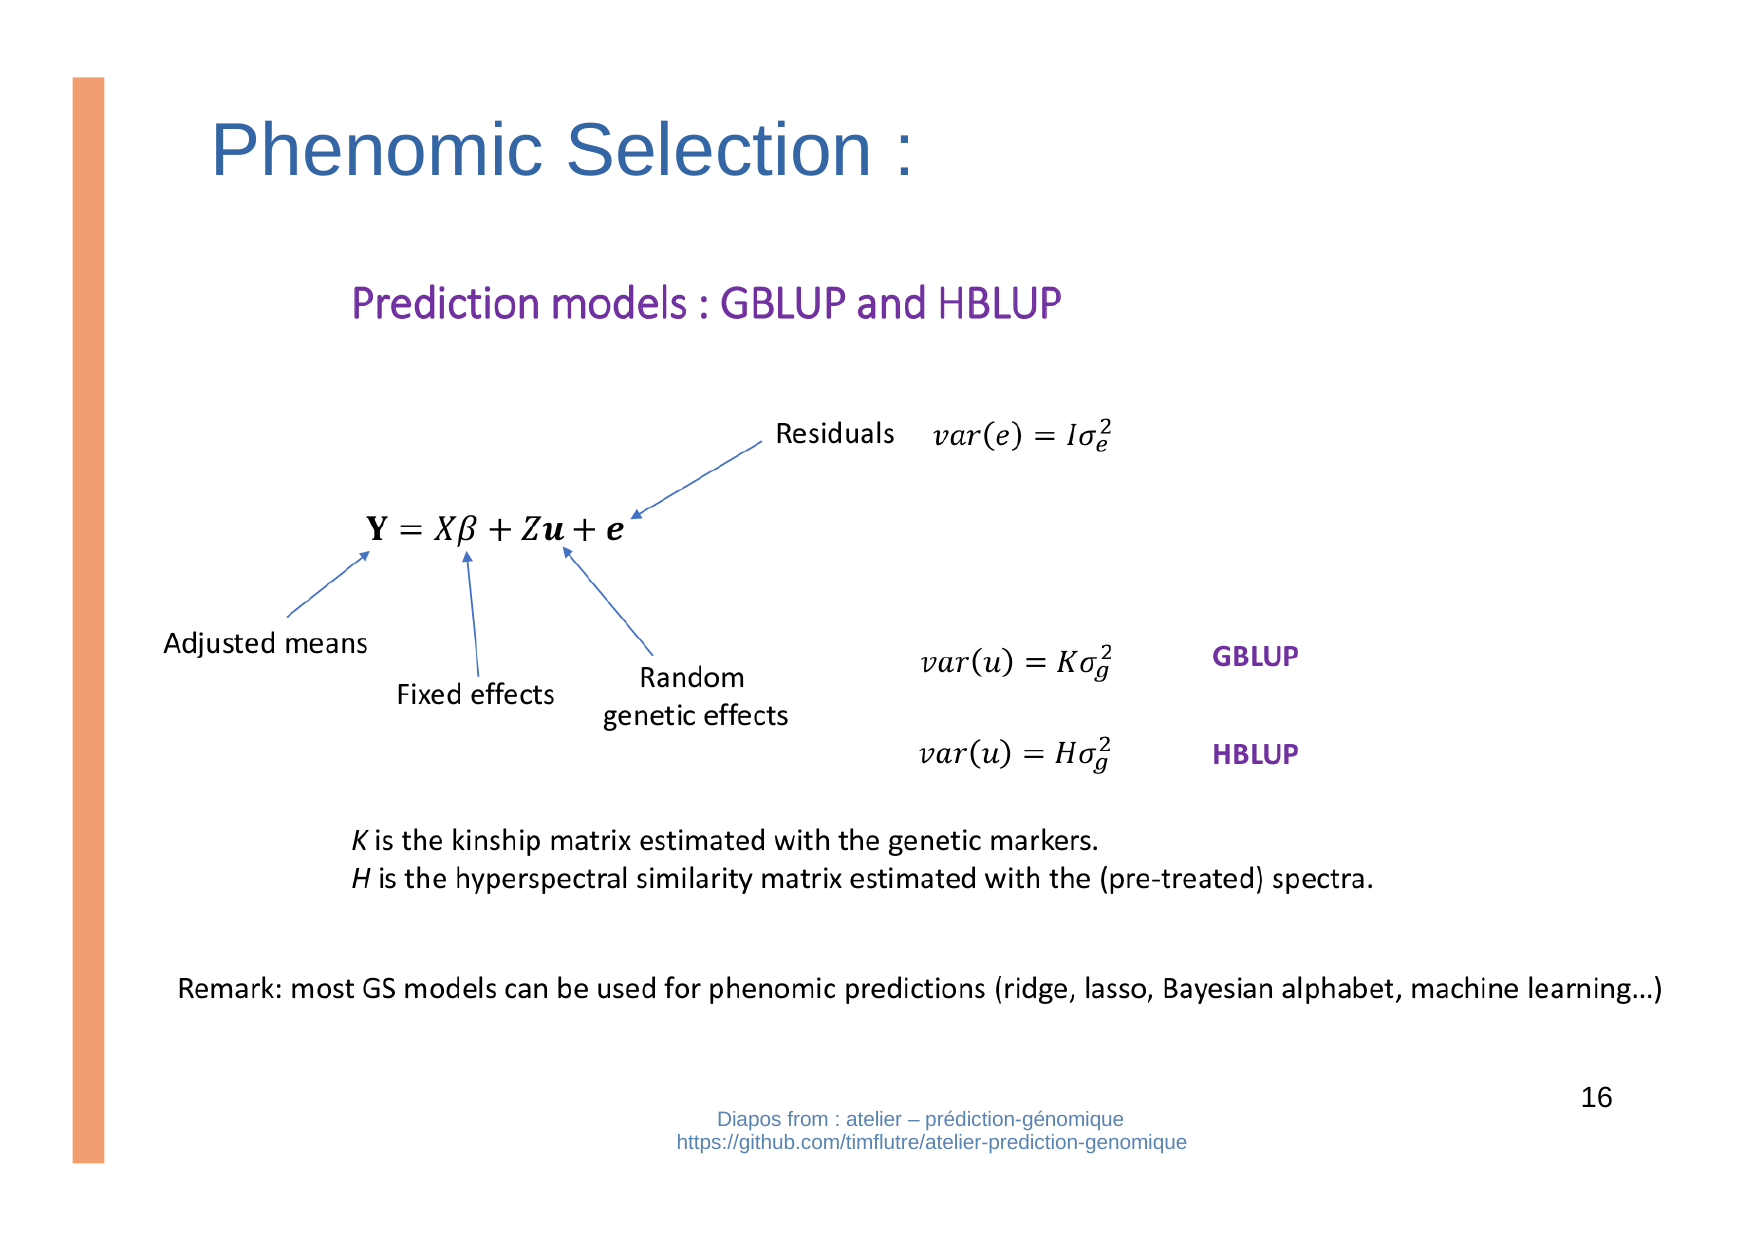

Phenomic Selection :
16
 Diapos from : atelier – prédiction-génomique
https://github.com/timflutre/atelier-prediction-genomique